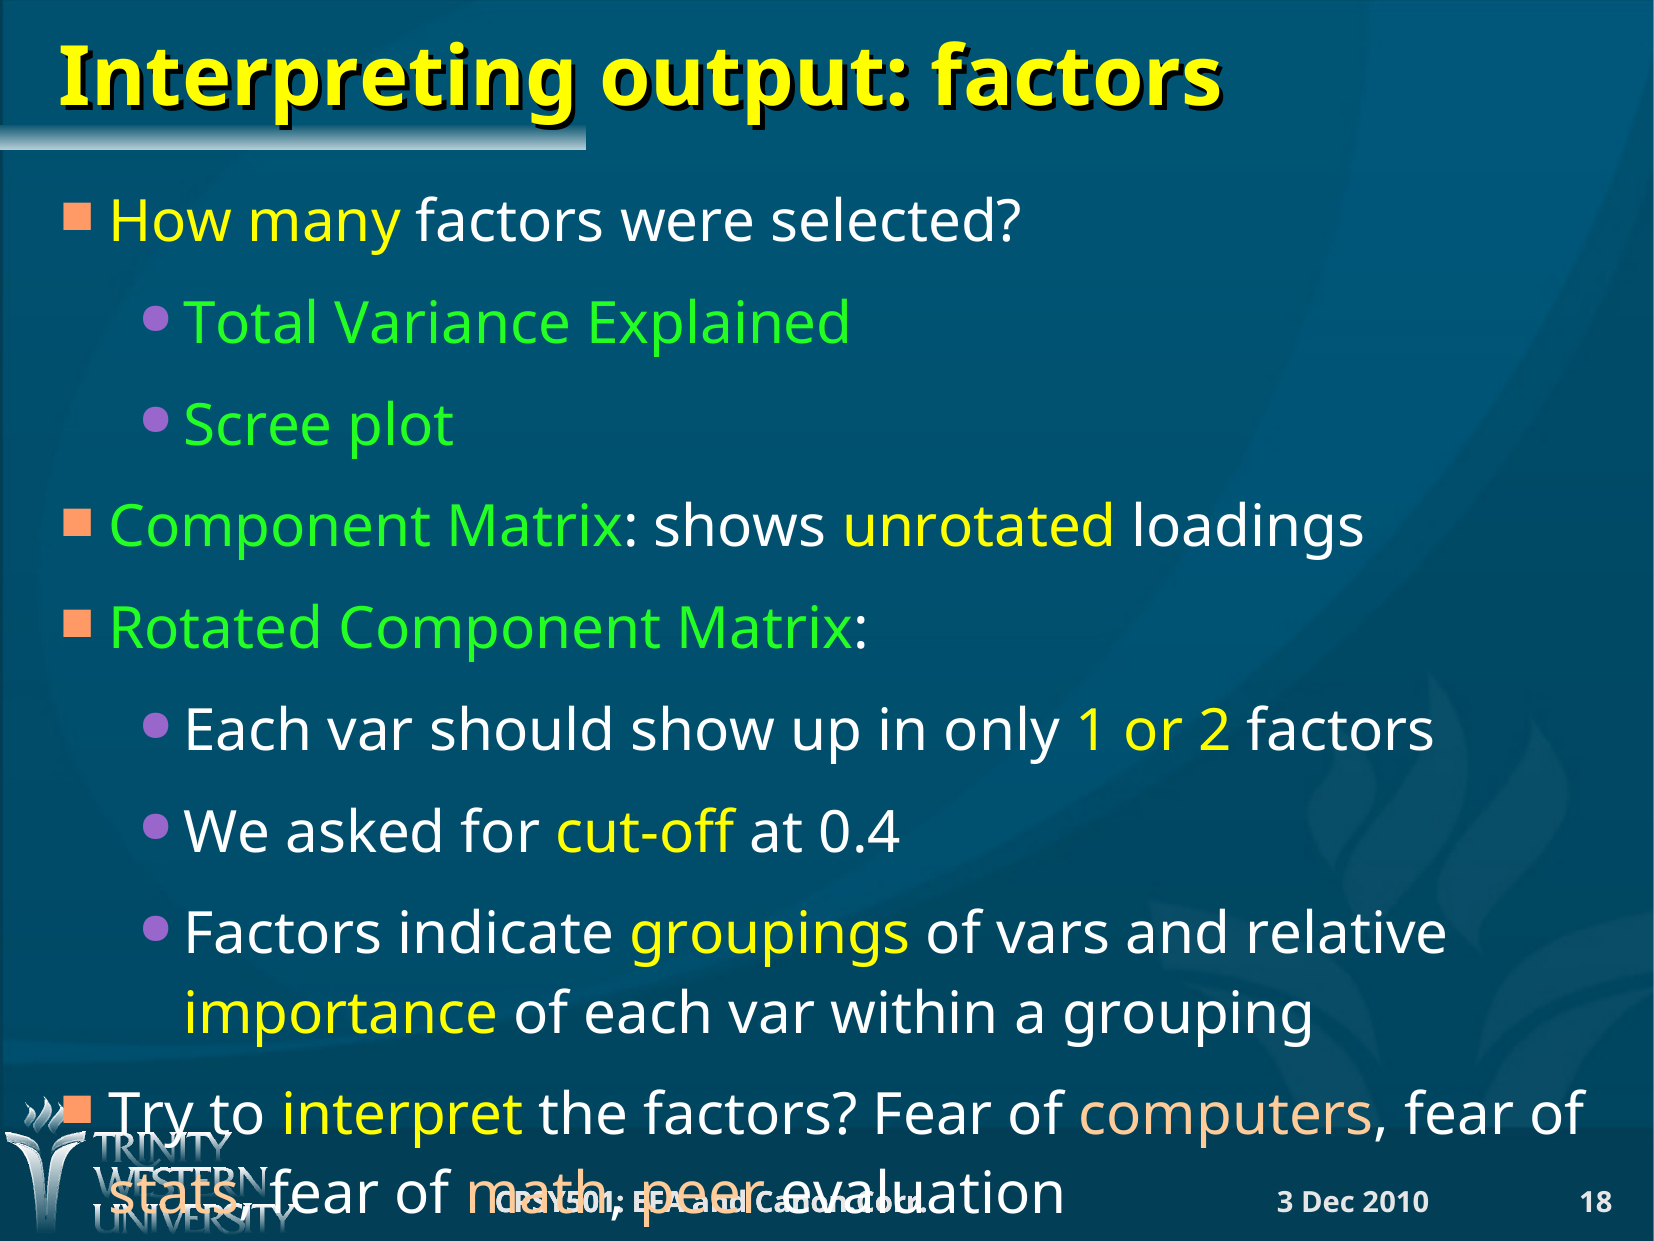

# Interpreting output: factors
How many factors were selected?
Total Variance Explained
Scree plot
Component Matrix: shows unrotated loadings
Rotated Component Matrix:
Each var should show up in only 1 or 2 factors
We asked for cut-off at 0.4
Factors indicate groupings of vars and relative importance of each var within a grouping
Try to interpret the factors? Fear of computers, fear of stats, fear of math, peer evaluation
CPSY501: EFA and Canon.Corr.
3 Dec 2010
18